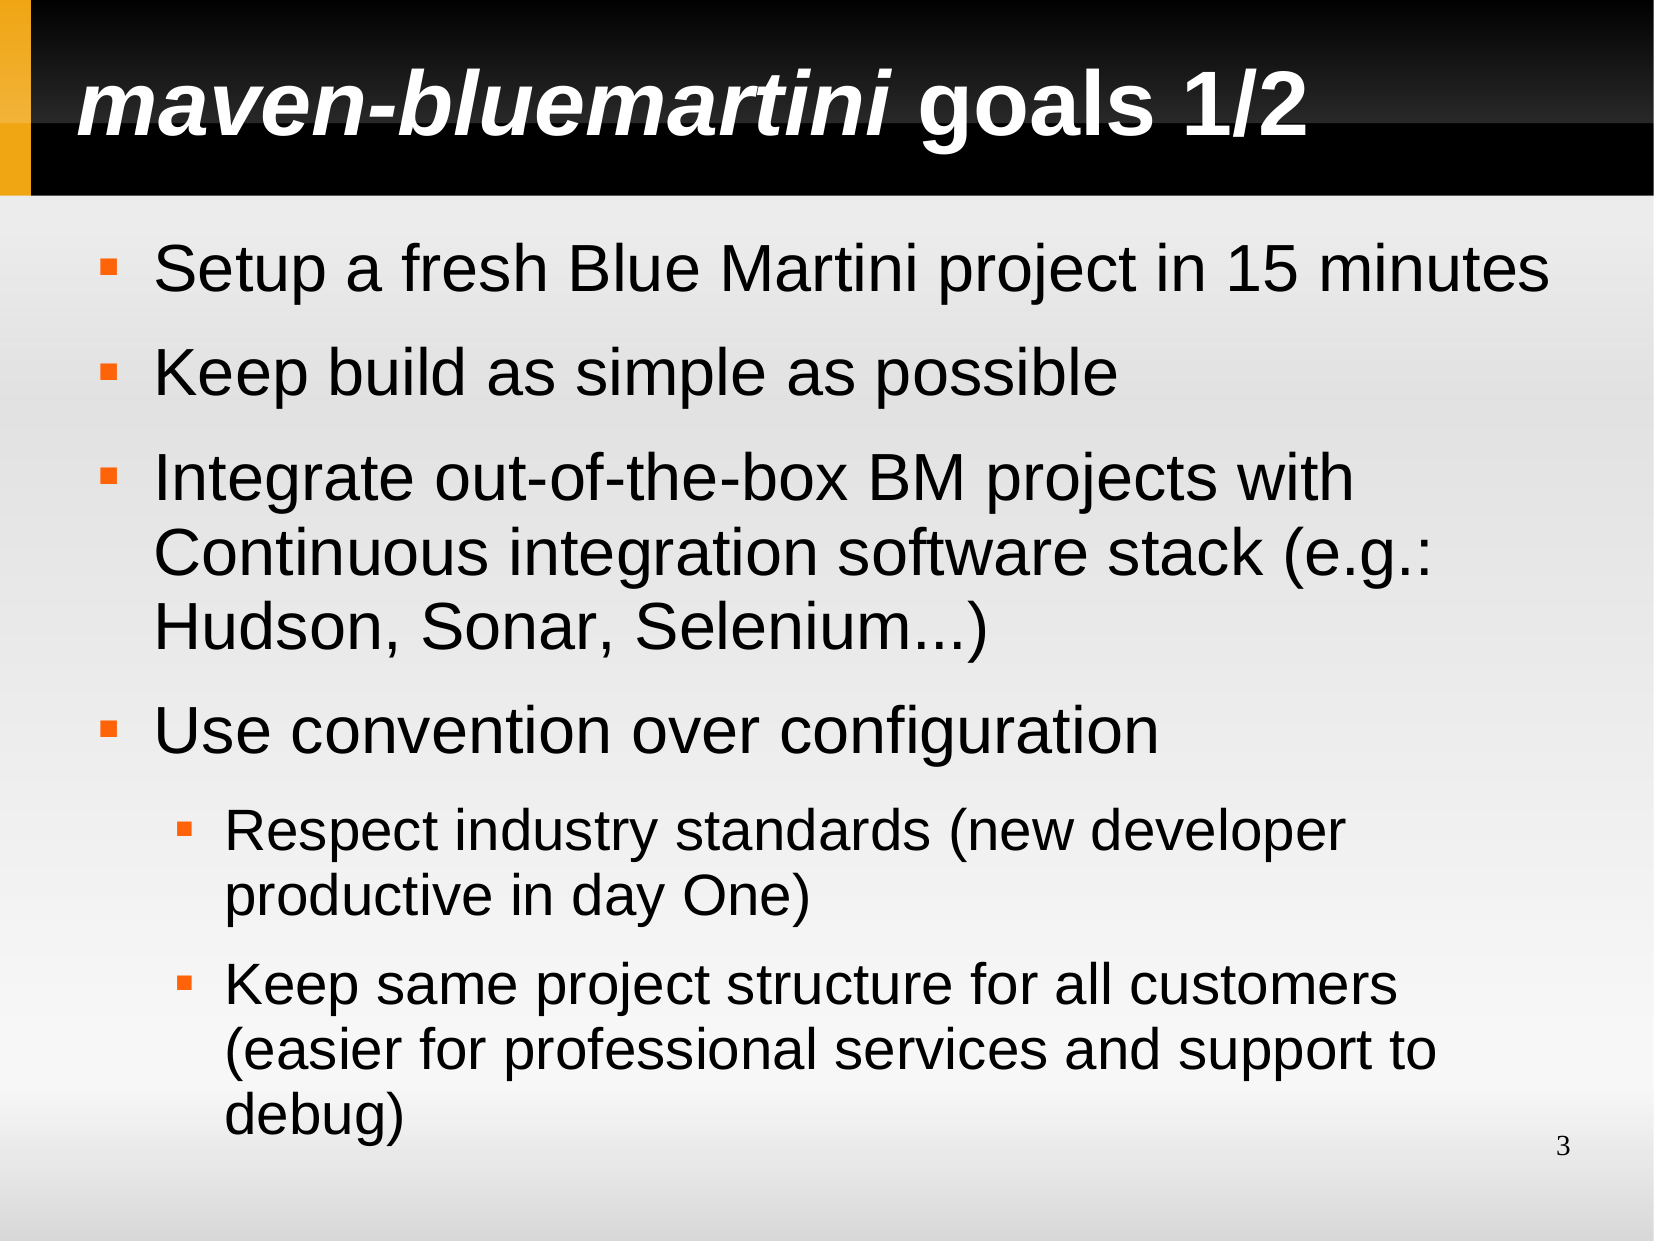

# maven-bluemartini goals 1/2
Setup a fresh Blue Martini project in 15 minutes
Keep build as simple as possible
Integrate out-of-the-box BM projects with Continuous integration software stack (e.g.: Hudson, Sonar, Selenium...)
Use convention over configuration
Respect industry standards (new developer productive in day One)
Keep same project structure for all customers (easier for professional services and support to debug)
3